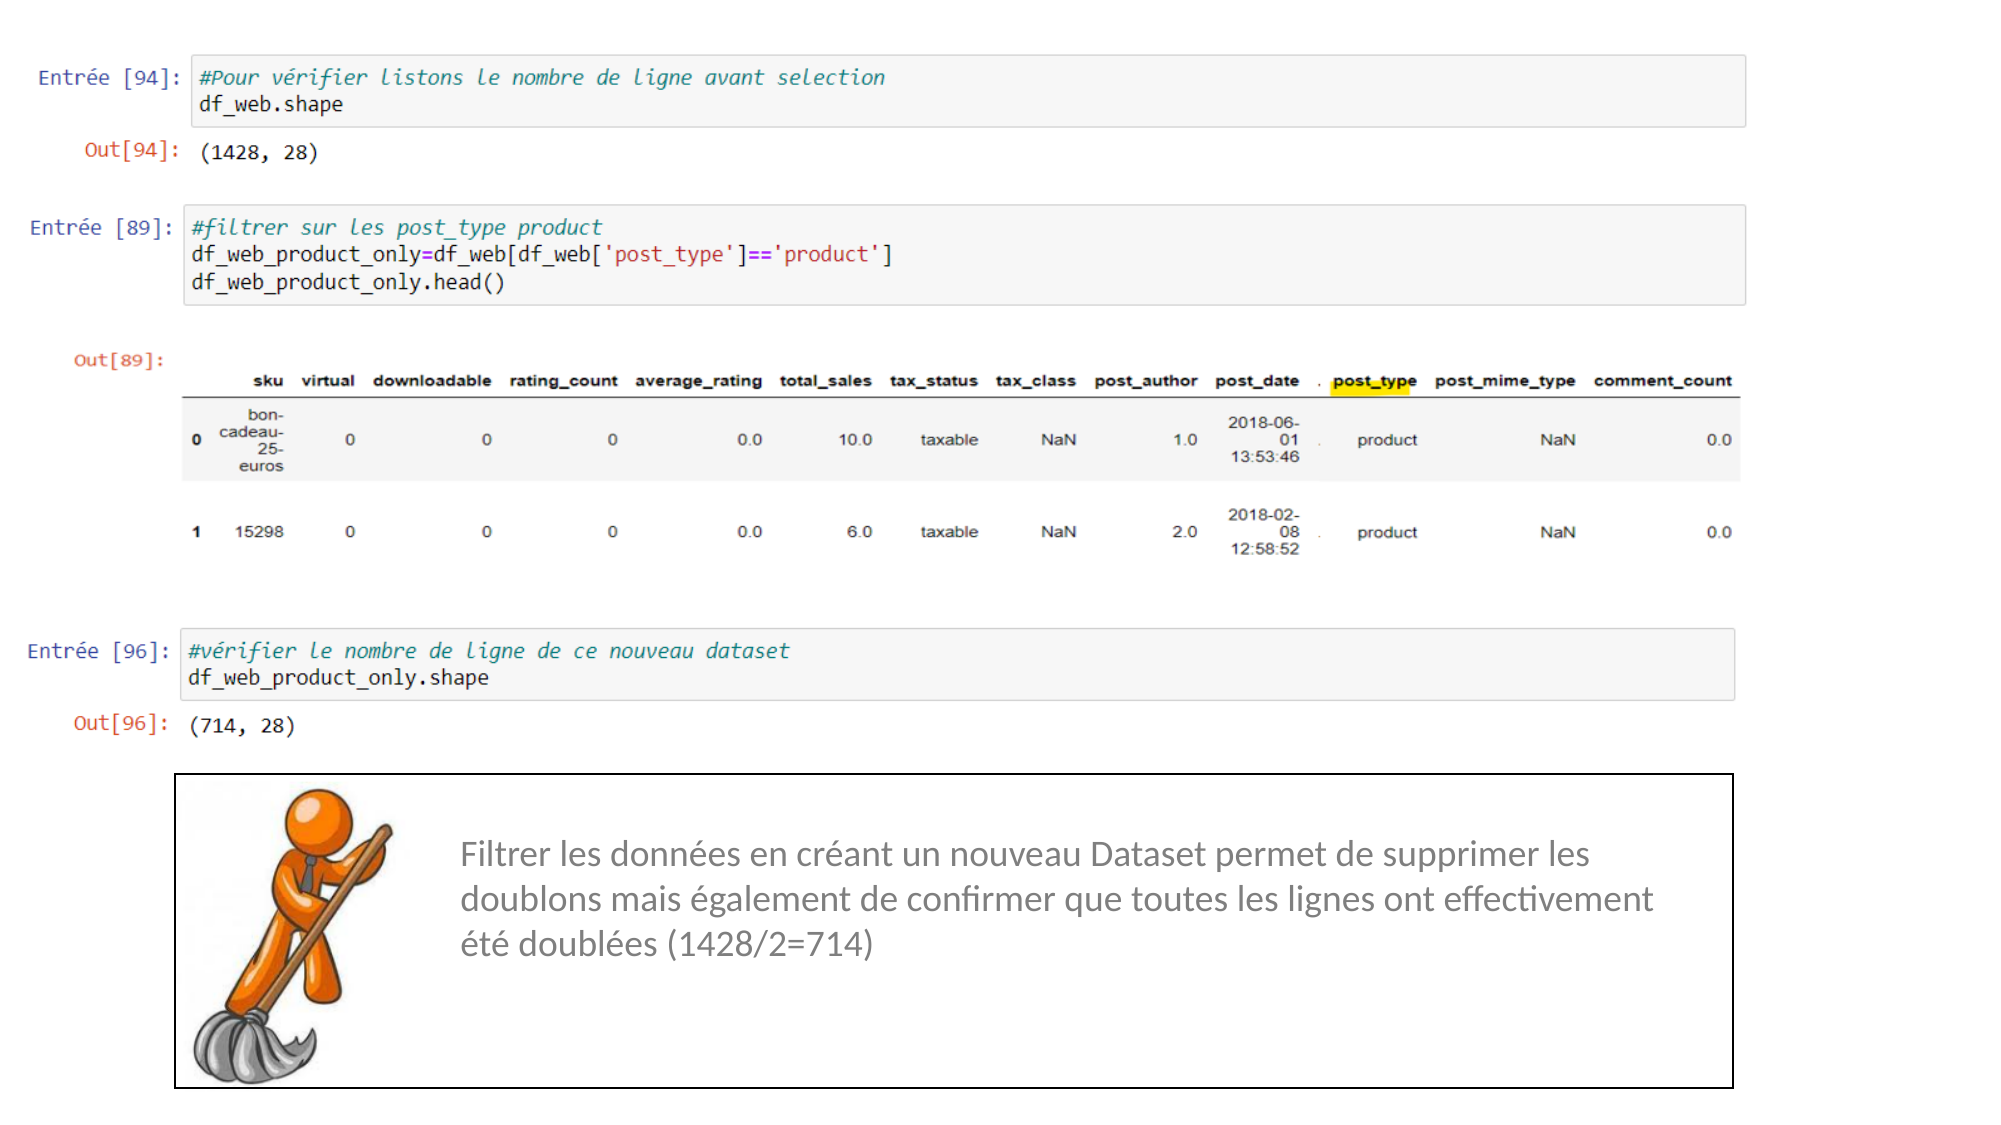

Filtrer les données en créant un nouveau Dataset permet de supprimer les doublons mais également de confirmer que toutes les lignes ont effectivement été doublées (1428/2=714)